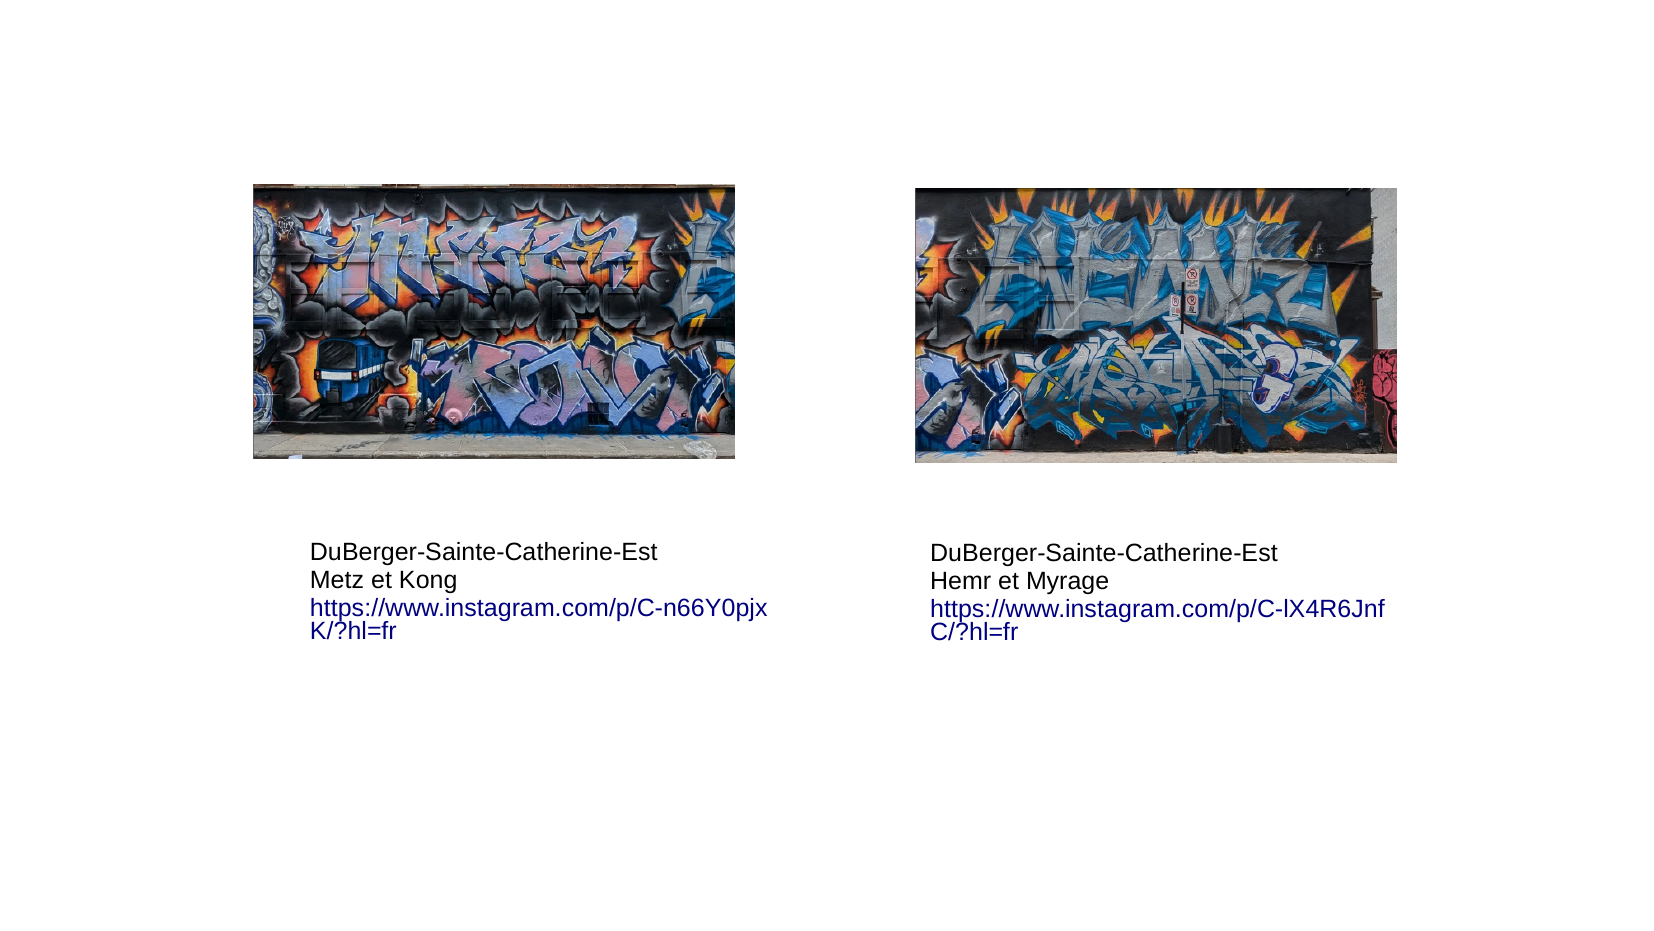

DuBerger-Sainte-Catherine-Est
Metz et Kong
https://www.instagram.com/p/C-n66Y0pjxK/?hl=fr
DuBerger-Sainte-Catherine-Est
Hemr et Myrage
https://www.instagram.com/p/C-lX4R6JnfC/?hl=fr